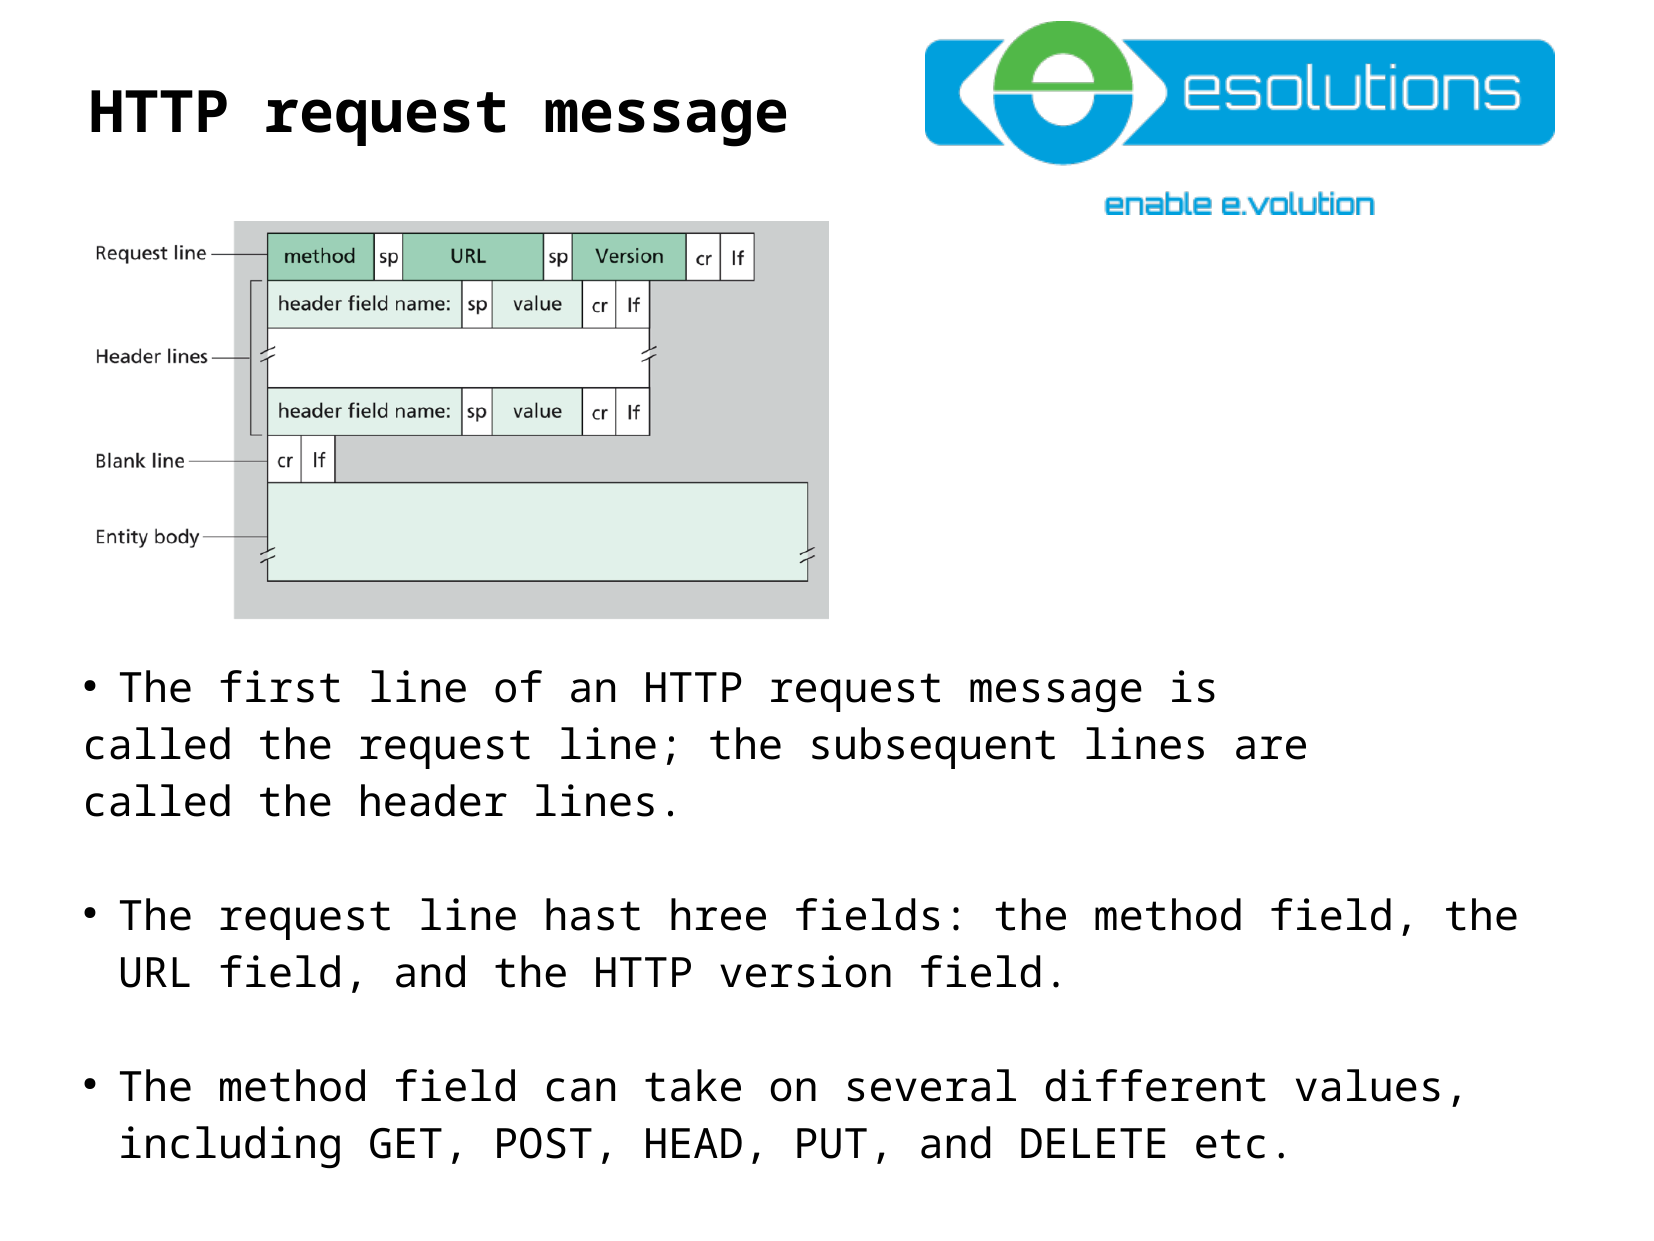

HTTP request message
# The first line of an HTTP request message is
called the request line; the subsequent lines are
called the header lines.
The request line hast hree fields: the method field, the URL field, and the HTTP version field.
The method field can take on several different values, including GET, POST, HEAD, PUT, and DELETE etc.